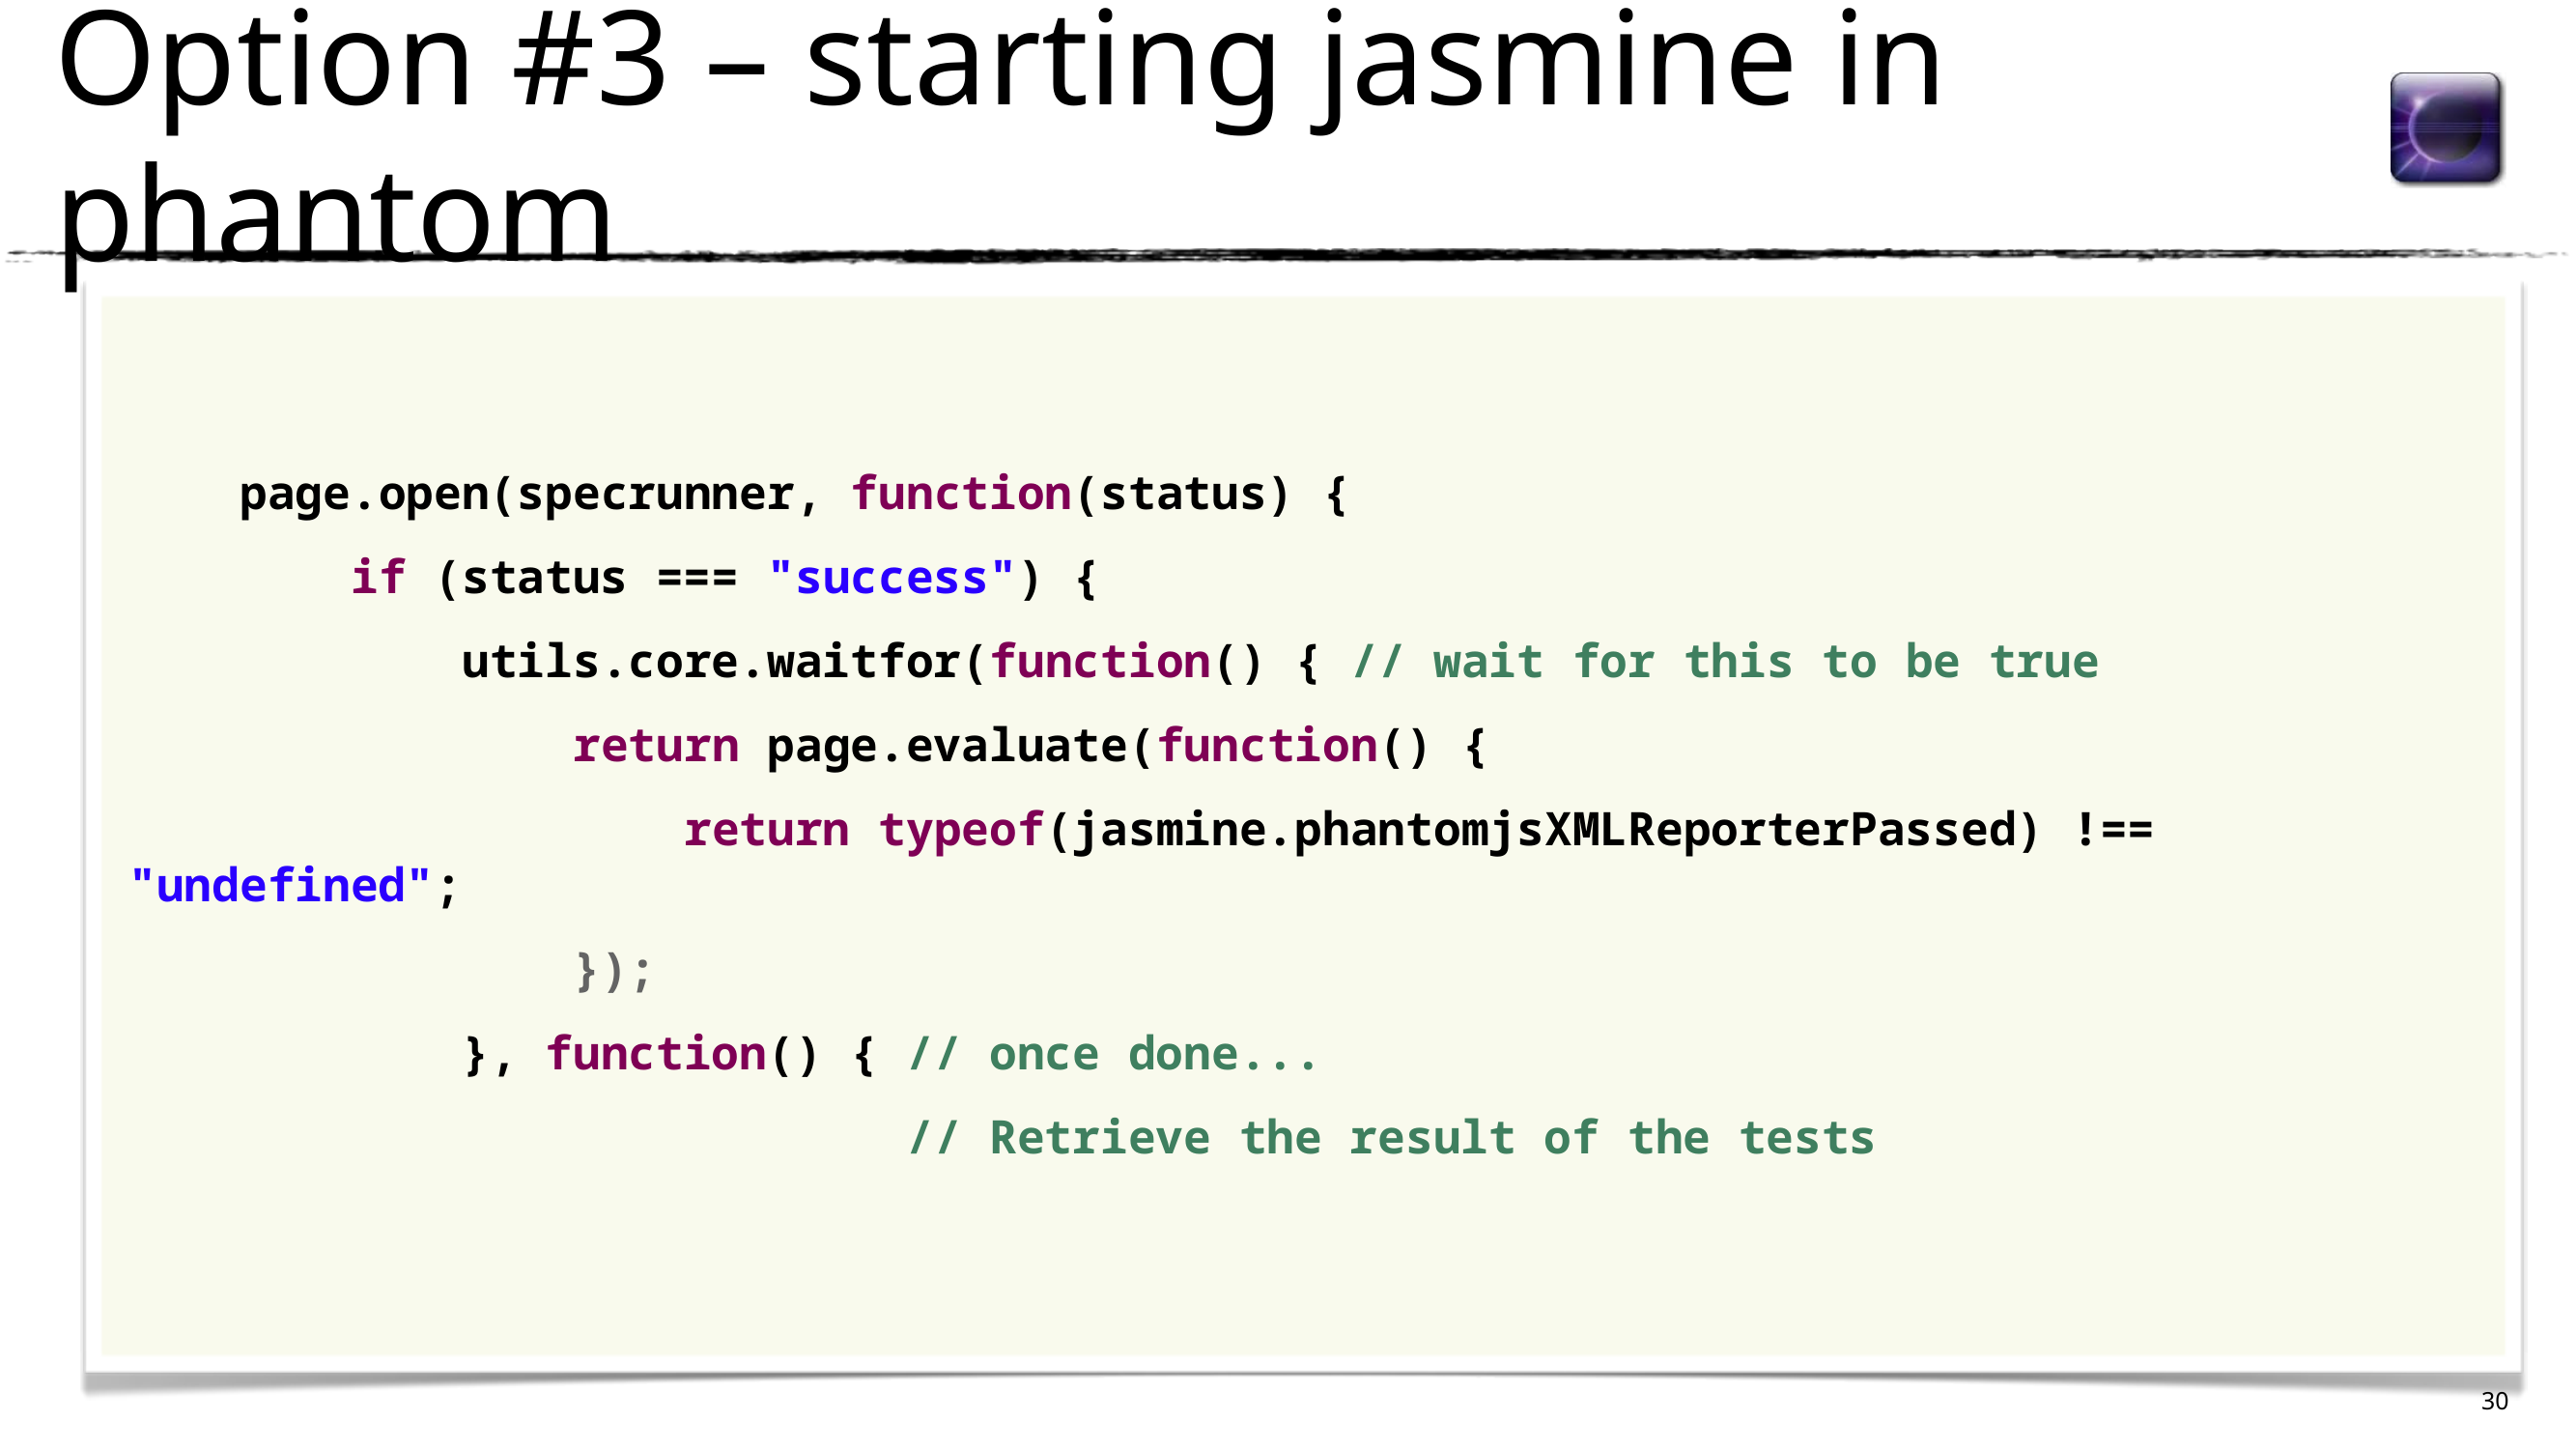

# Option #3 – starting jasmine in phantom
 page.open(specrunner, function(status) {
 if (status === "success") {
 utils.core.waitfor(function() { // wait for this to be true
 return page.evaluate(function() {
 return typeof(jasmine.phantomjsXMLReporterPassed) !== "undefined";
 });
 }, function() { // once done...
 // Retrieve the result of the tests